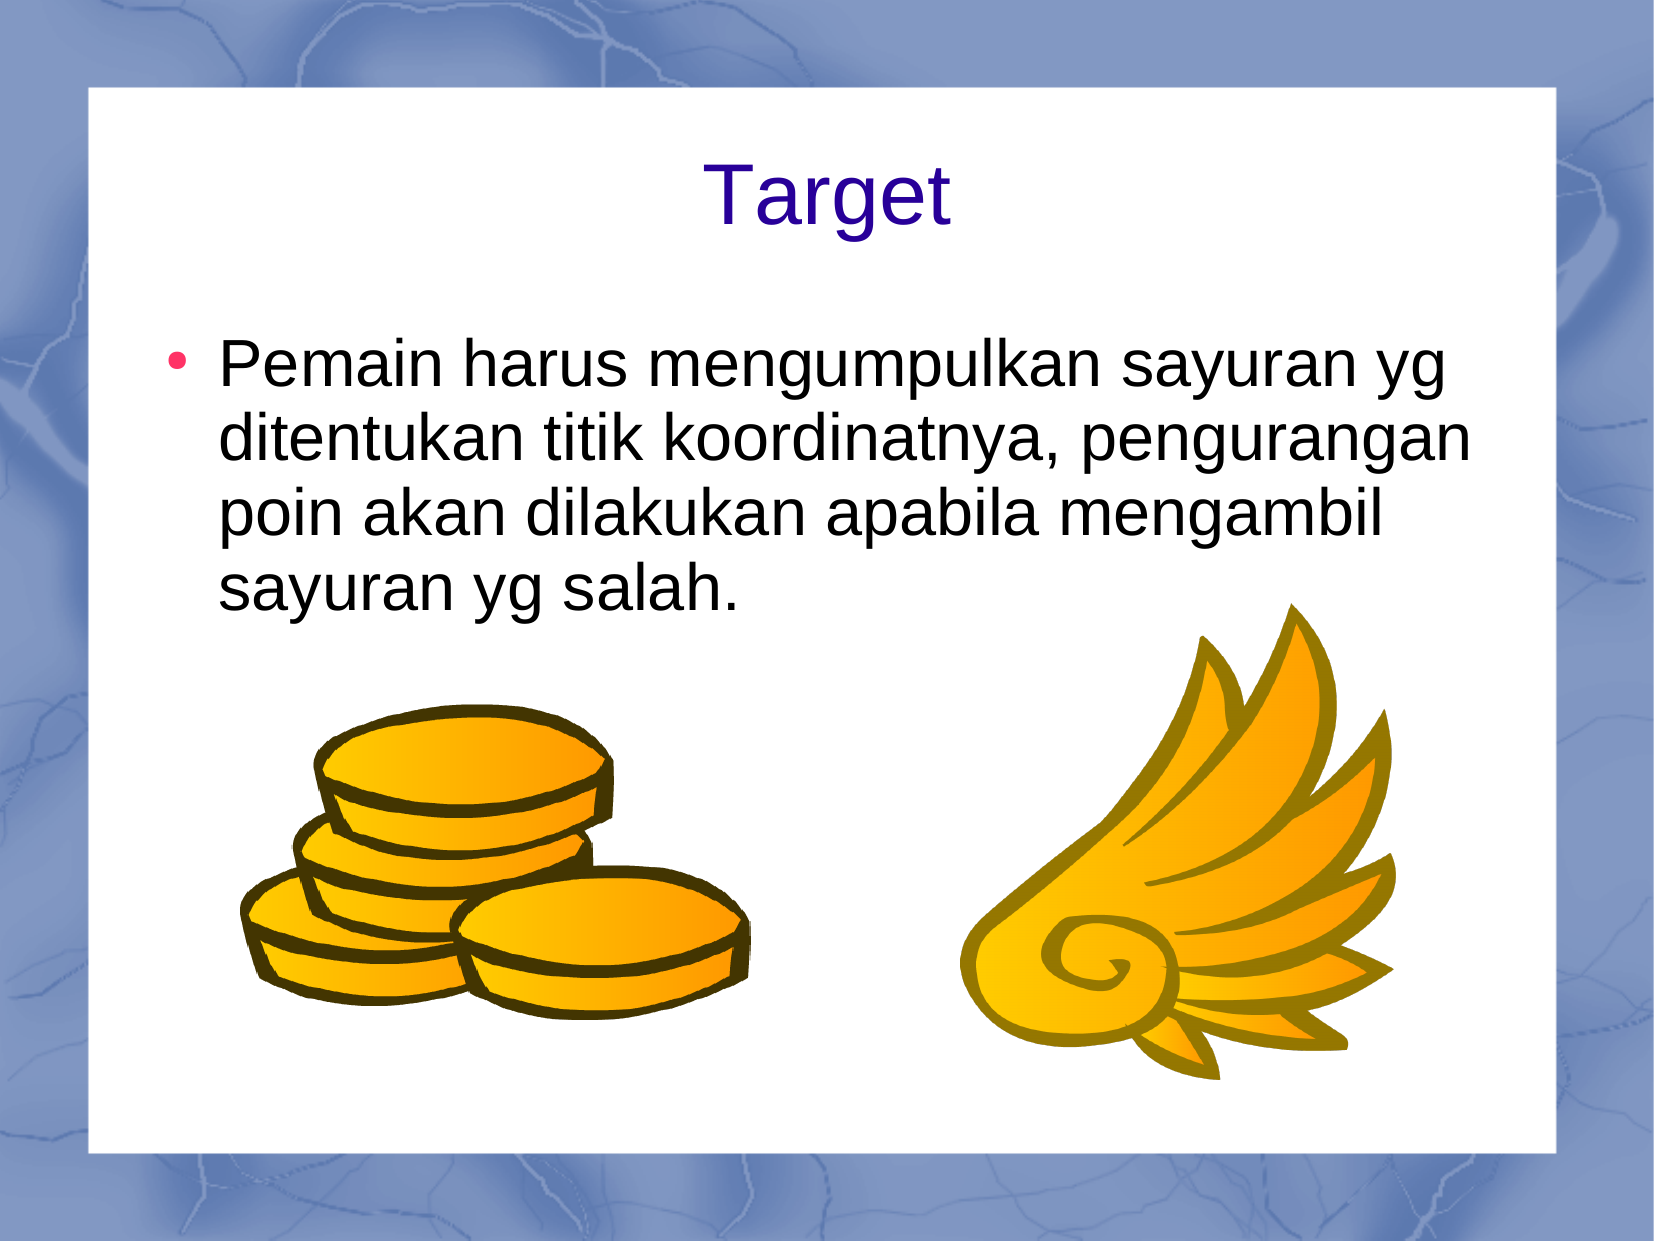

# Target
Pemain harus mengumpulkan sayuran yg ditentukan titik koordinatnya, pengurangan poin akan dilakukan apabila mengambil sayuran yg salah.